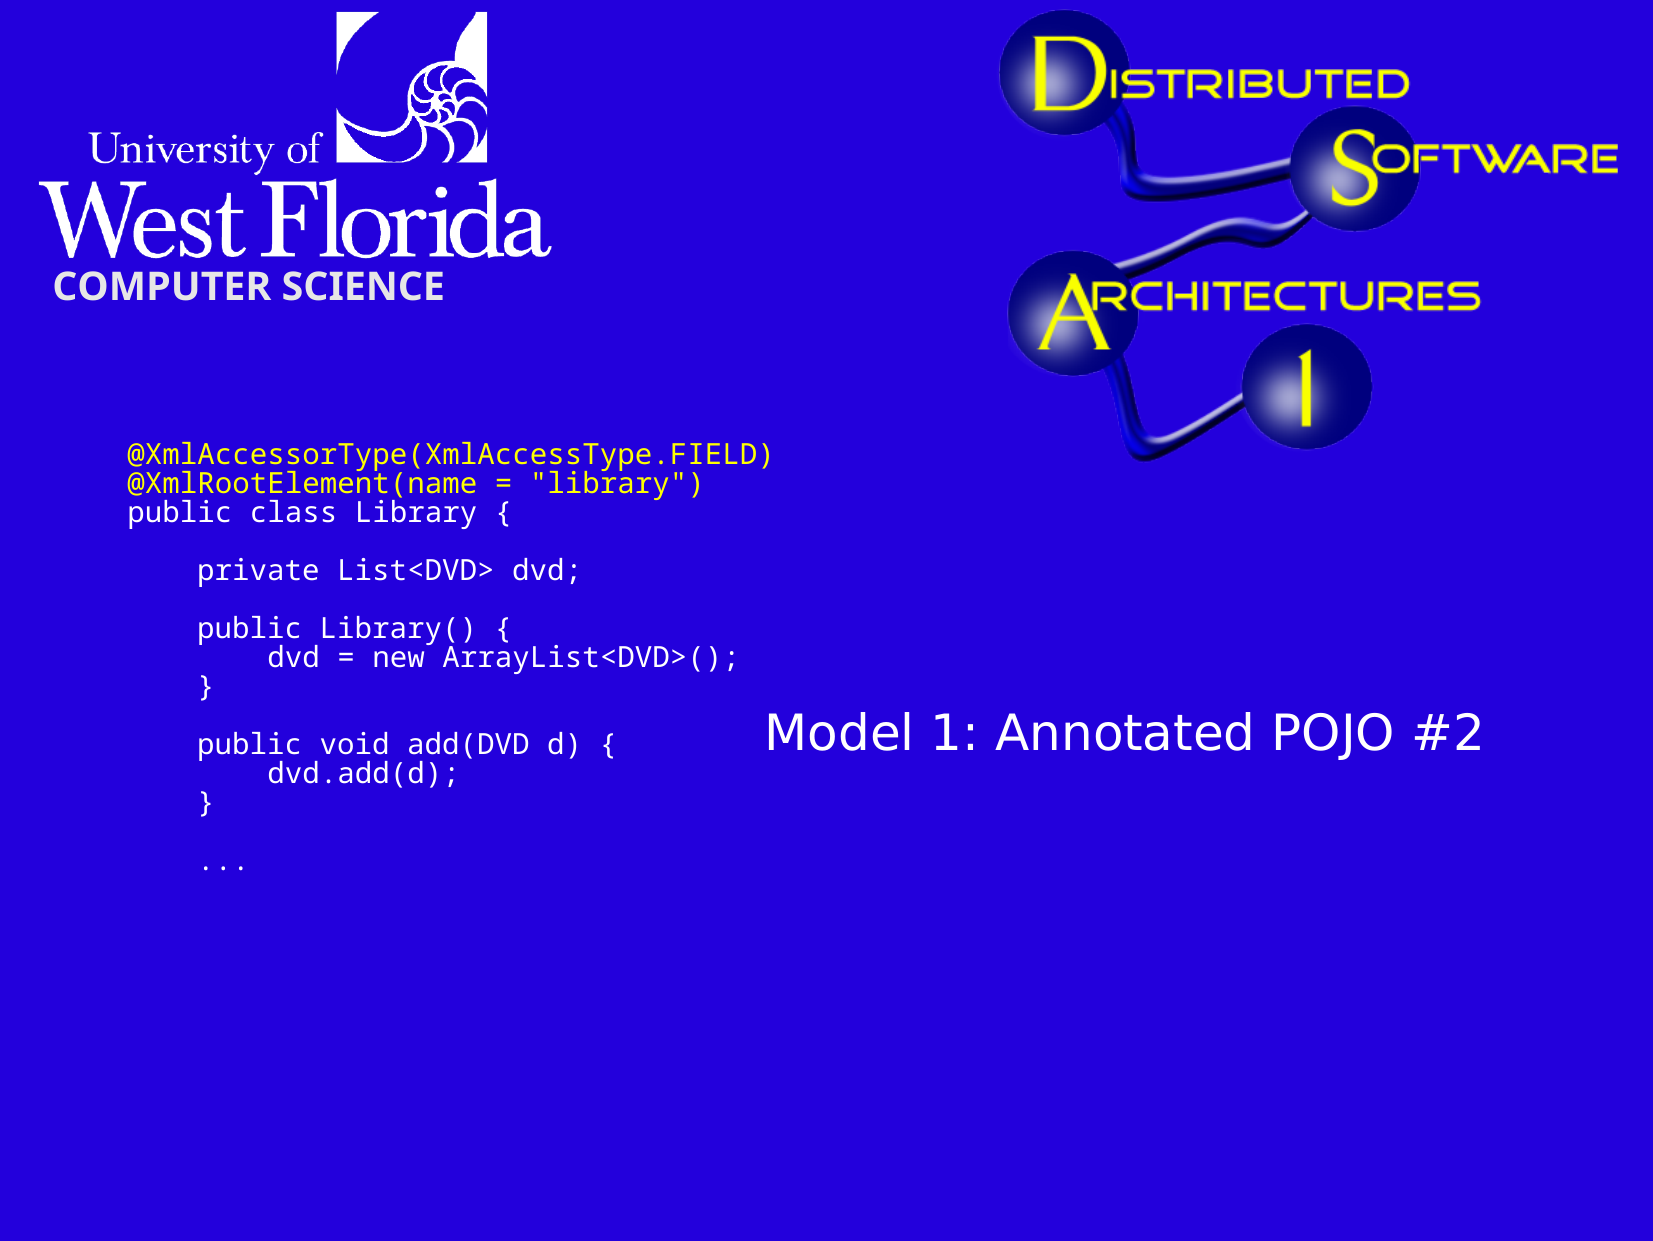

COMPUTER SCIENCE
@XmlAccessorType(XmlAccessType.FIELD)
@XmlRootElement(name = "library")
public class Library {
 private List<DVD> dvd;
 public Library() {
 dvd = new ArrayList<DVD>();
 }
 public void add(DVD d) {
 dvd.add(d);
 }
 ...
Model 1: Annotated POJO #2